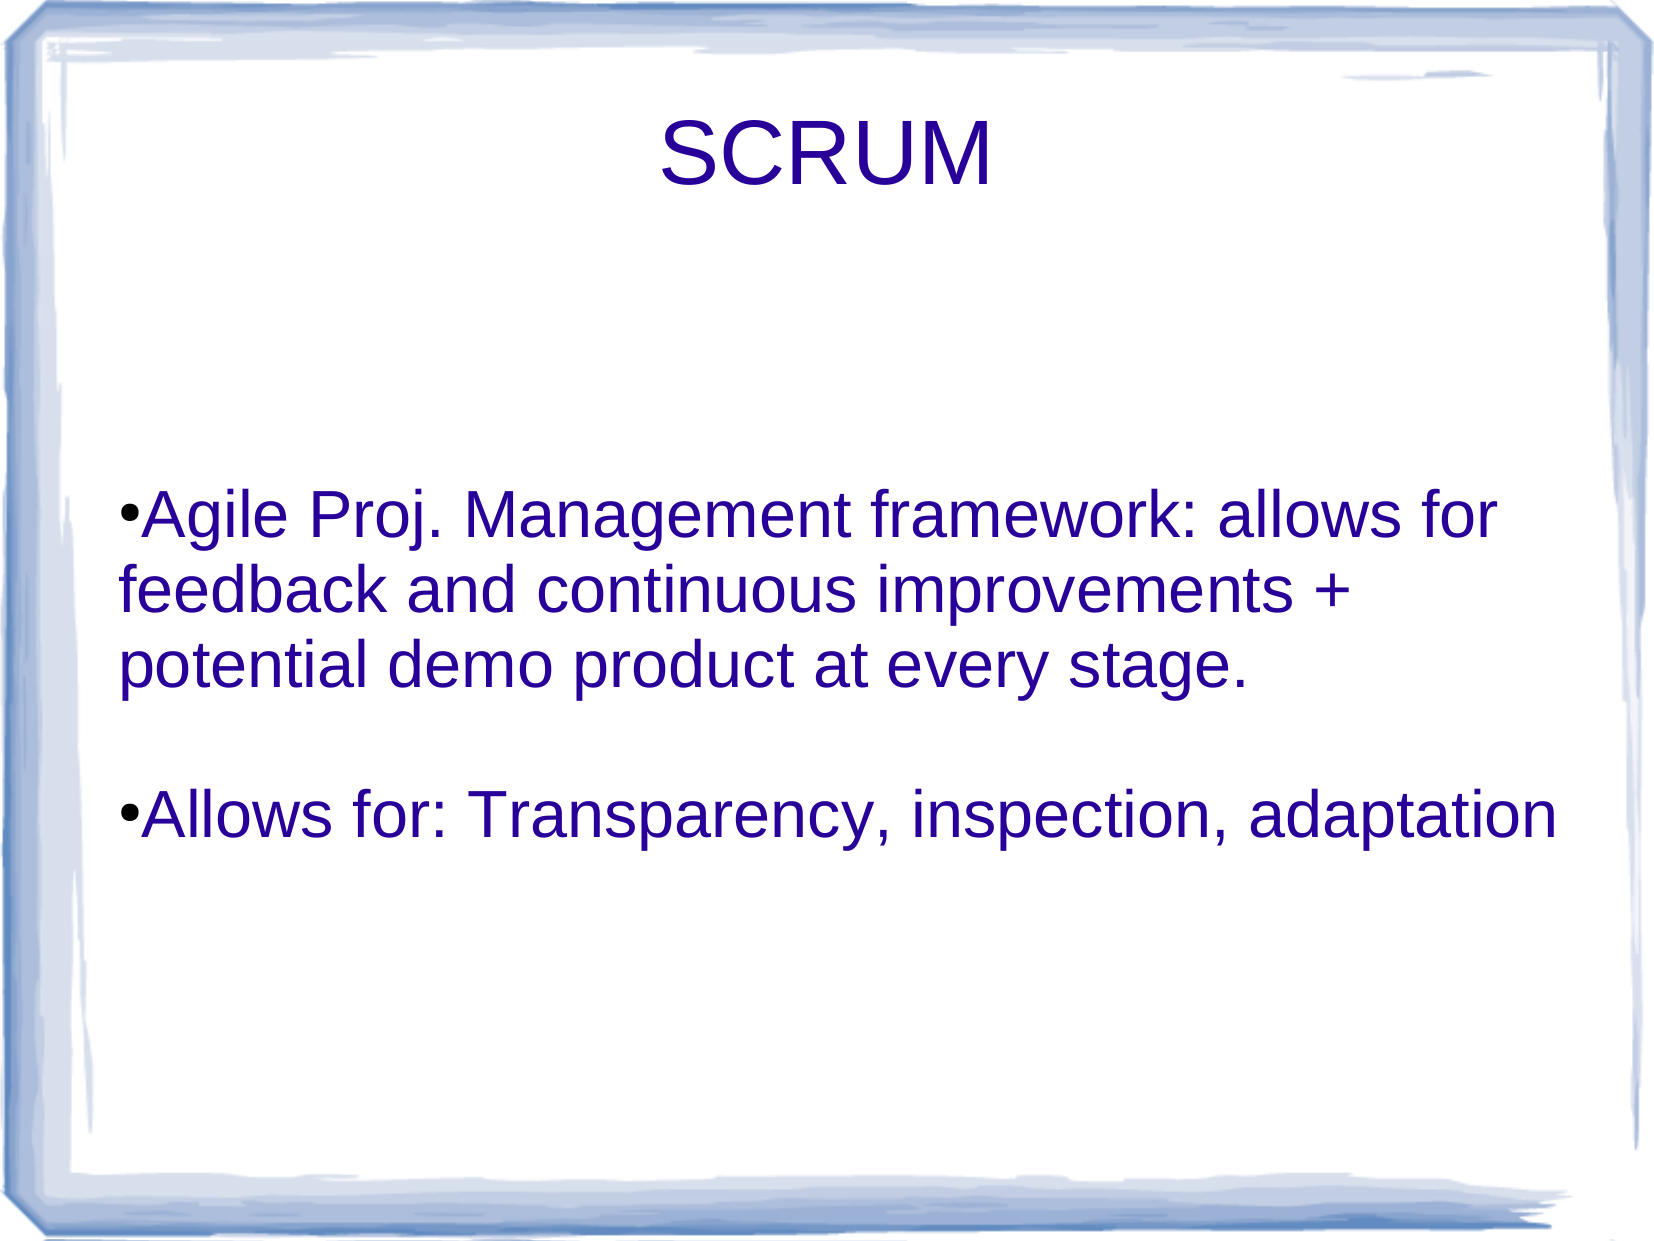

# SCRUM
Agile Proj. Management framework: allows for feedback and continuous improvements + potential demo product at every stage.
Allows for: Transparency, inspection, adaptation